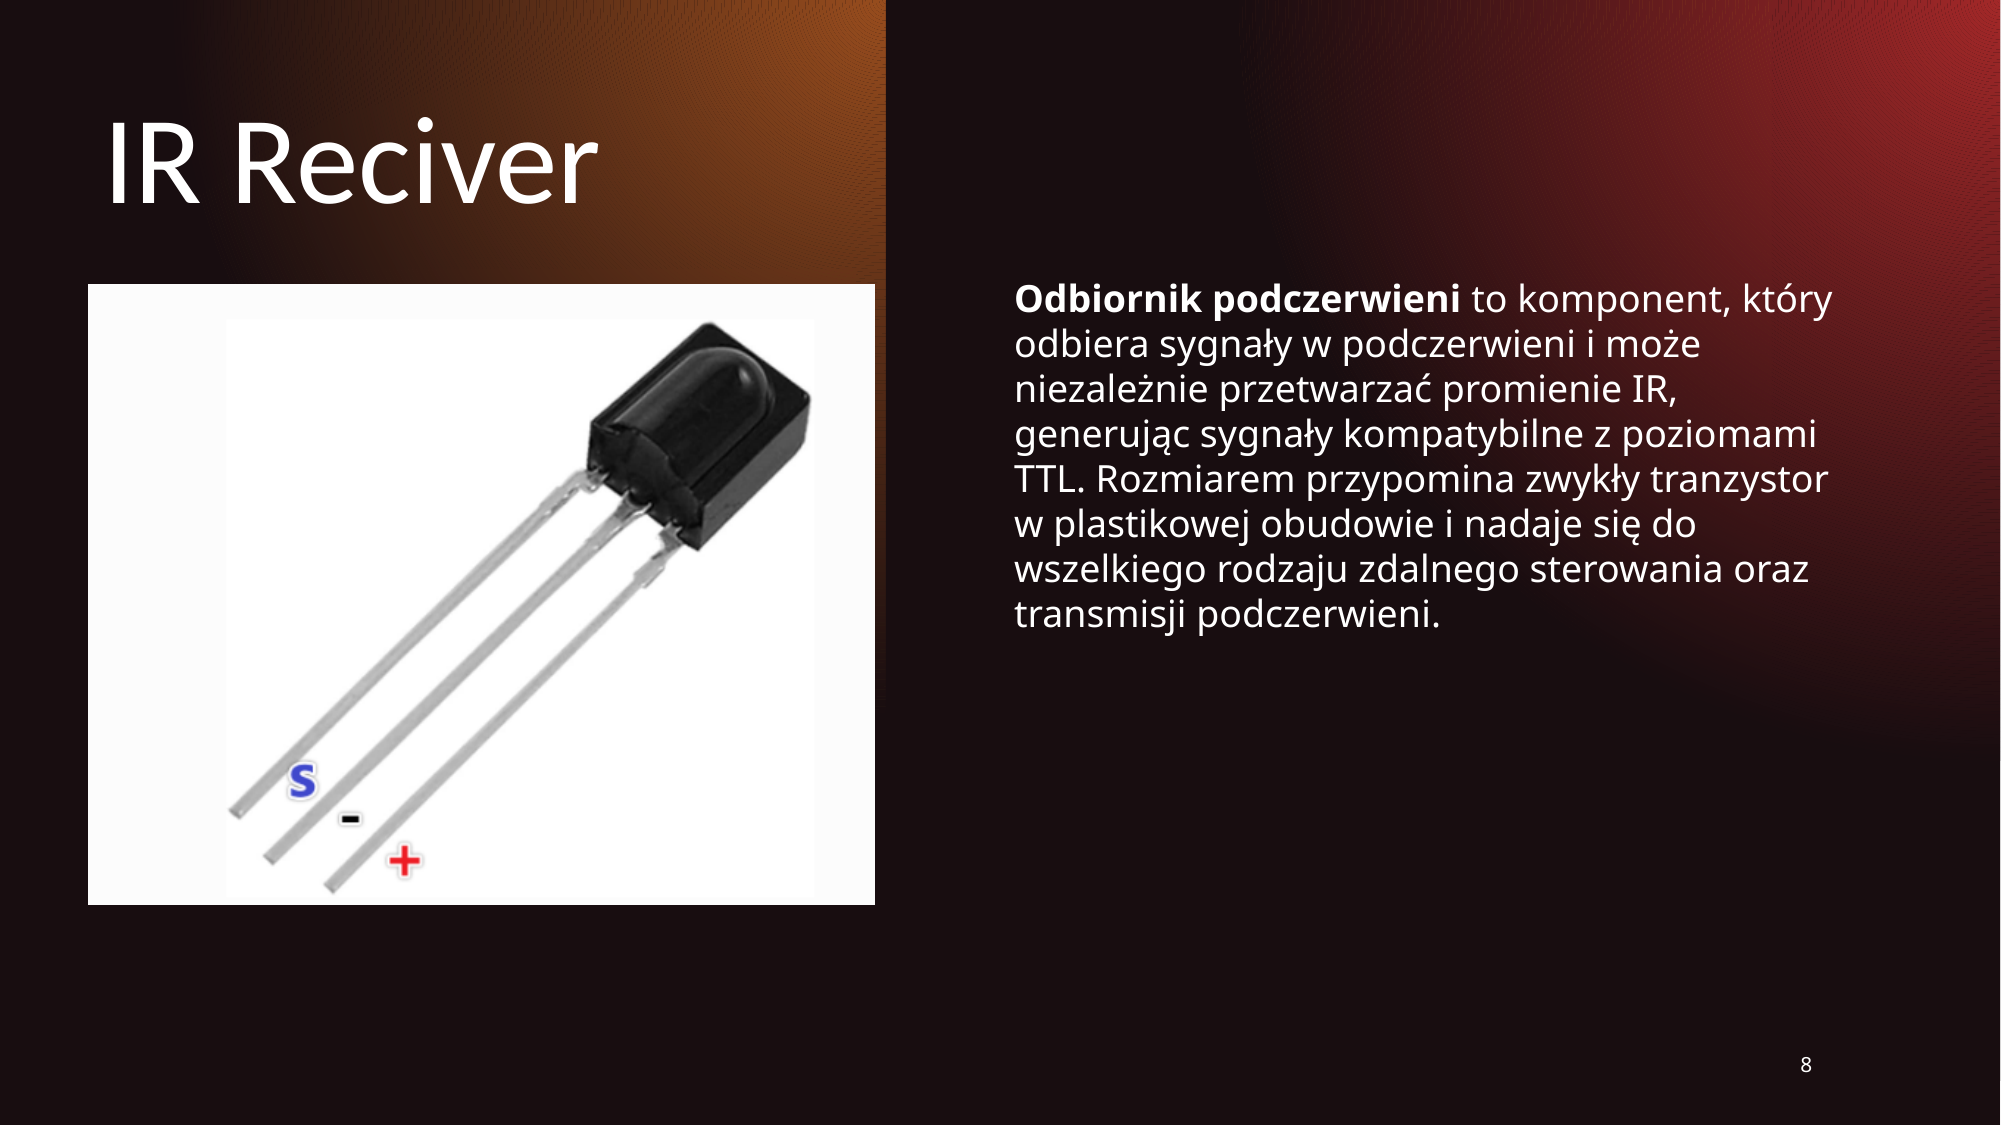

# IR Reciver
Odbiornik podczerwieni to komponent, który odbiera sygnały w podczerwieni i może niezależnie przetwarzać promienie IR, generując sygnały kompatybilne z poziomami TTL. Rozmiarem przypomina zwykły tranzystor w plastikowej obudowie i nadaje się do wszelkiego rodzaju zdalnego sterowania oraz transmisji podczerwieni.